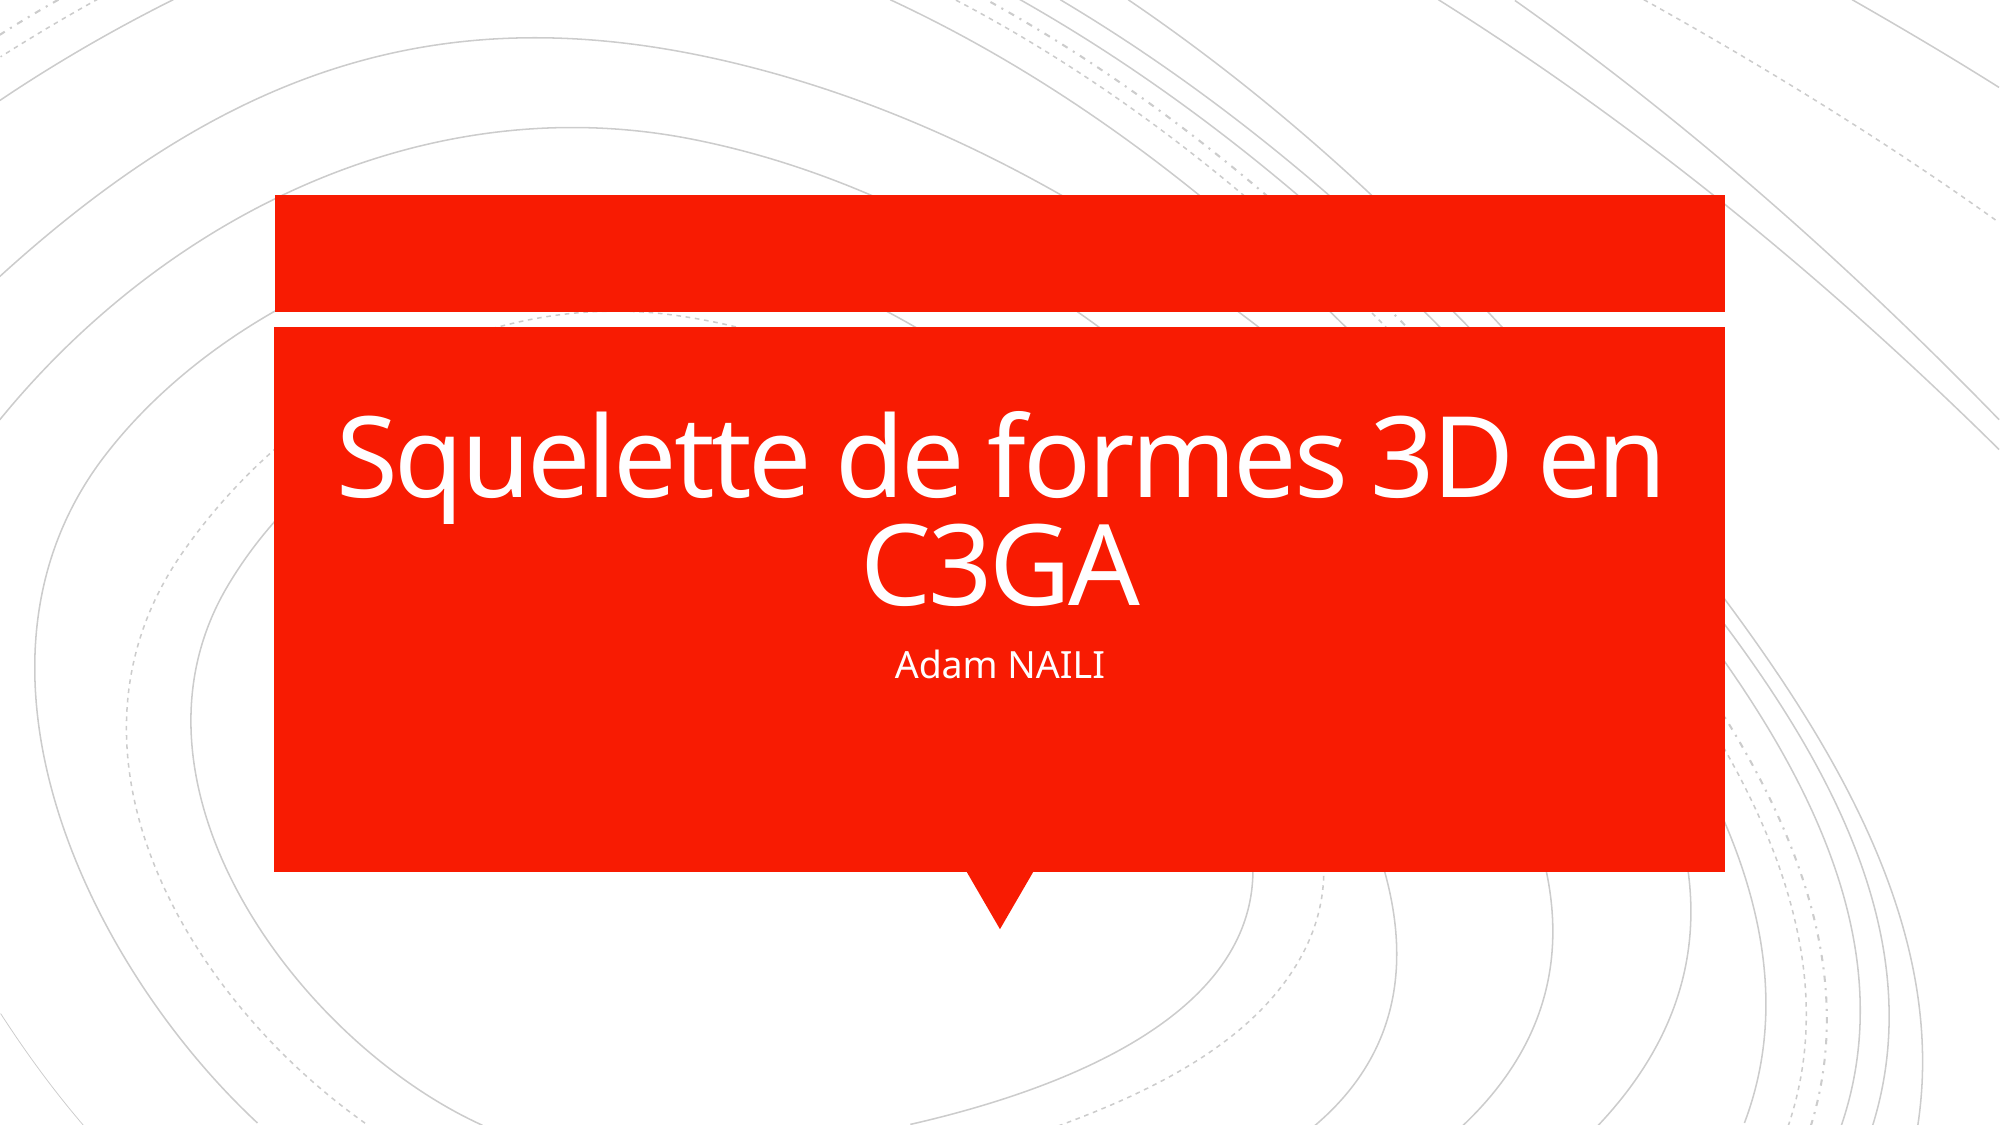

# Squelette de formes 3D en C3GA
Adam NAILI